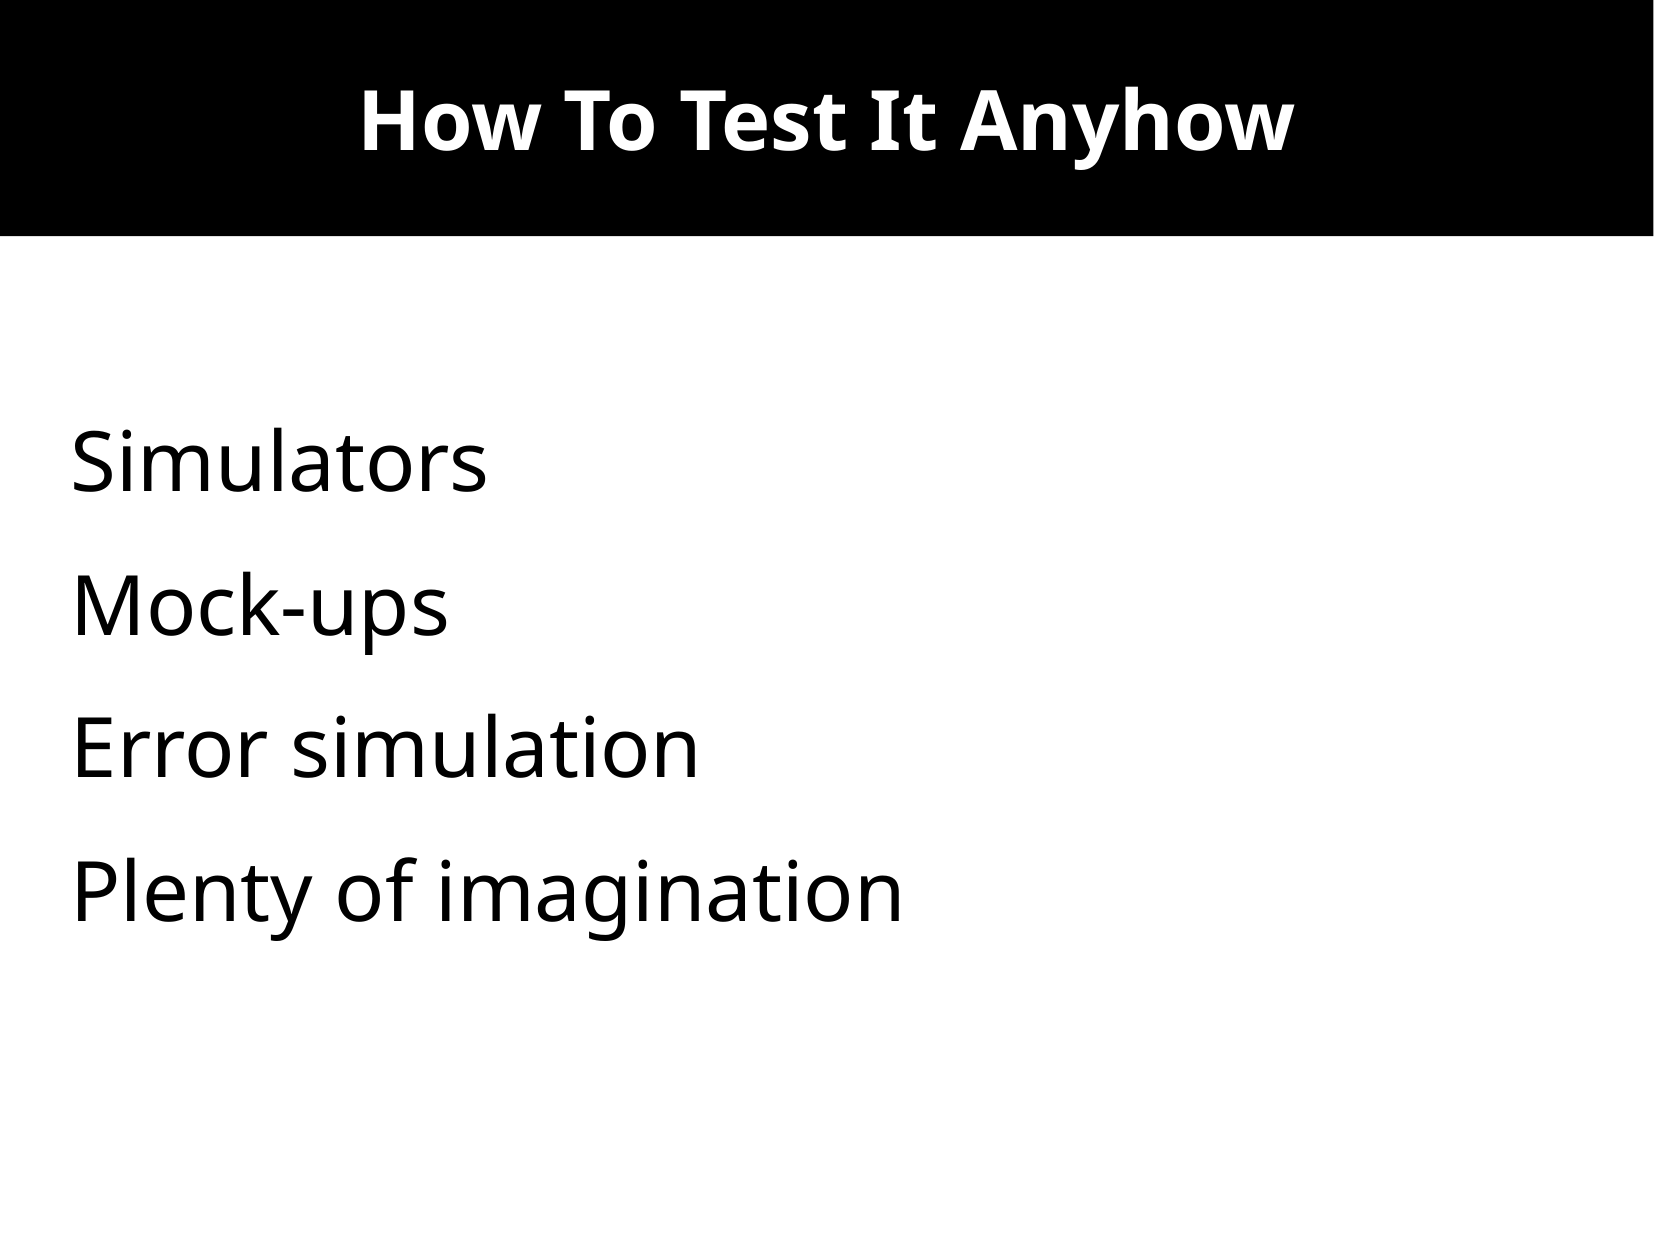

# How To Test It Anyhow
Simulators
Mock-ups
Error simulation
Plenty of imagination